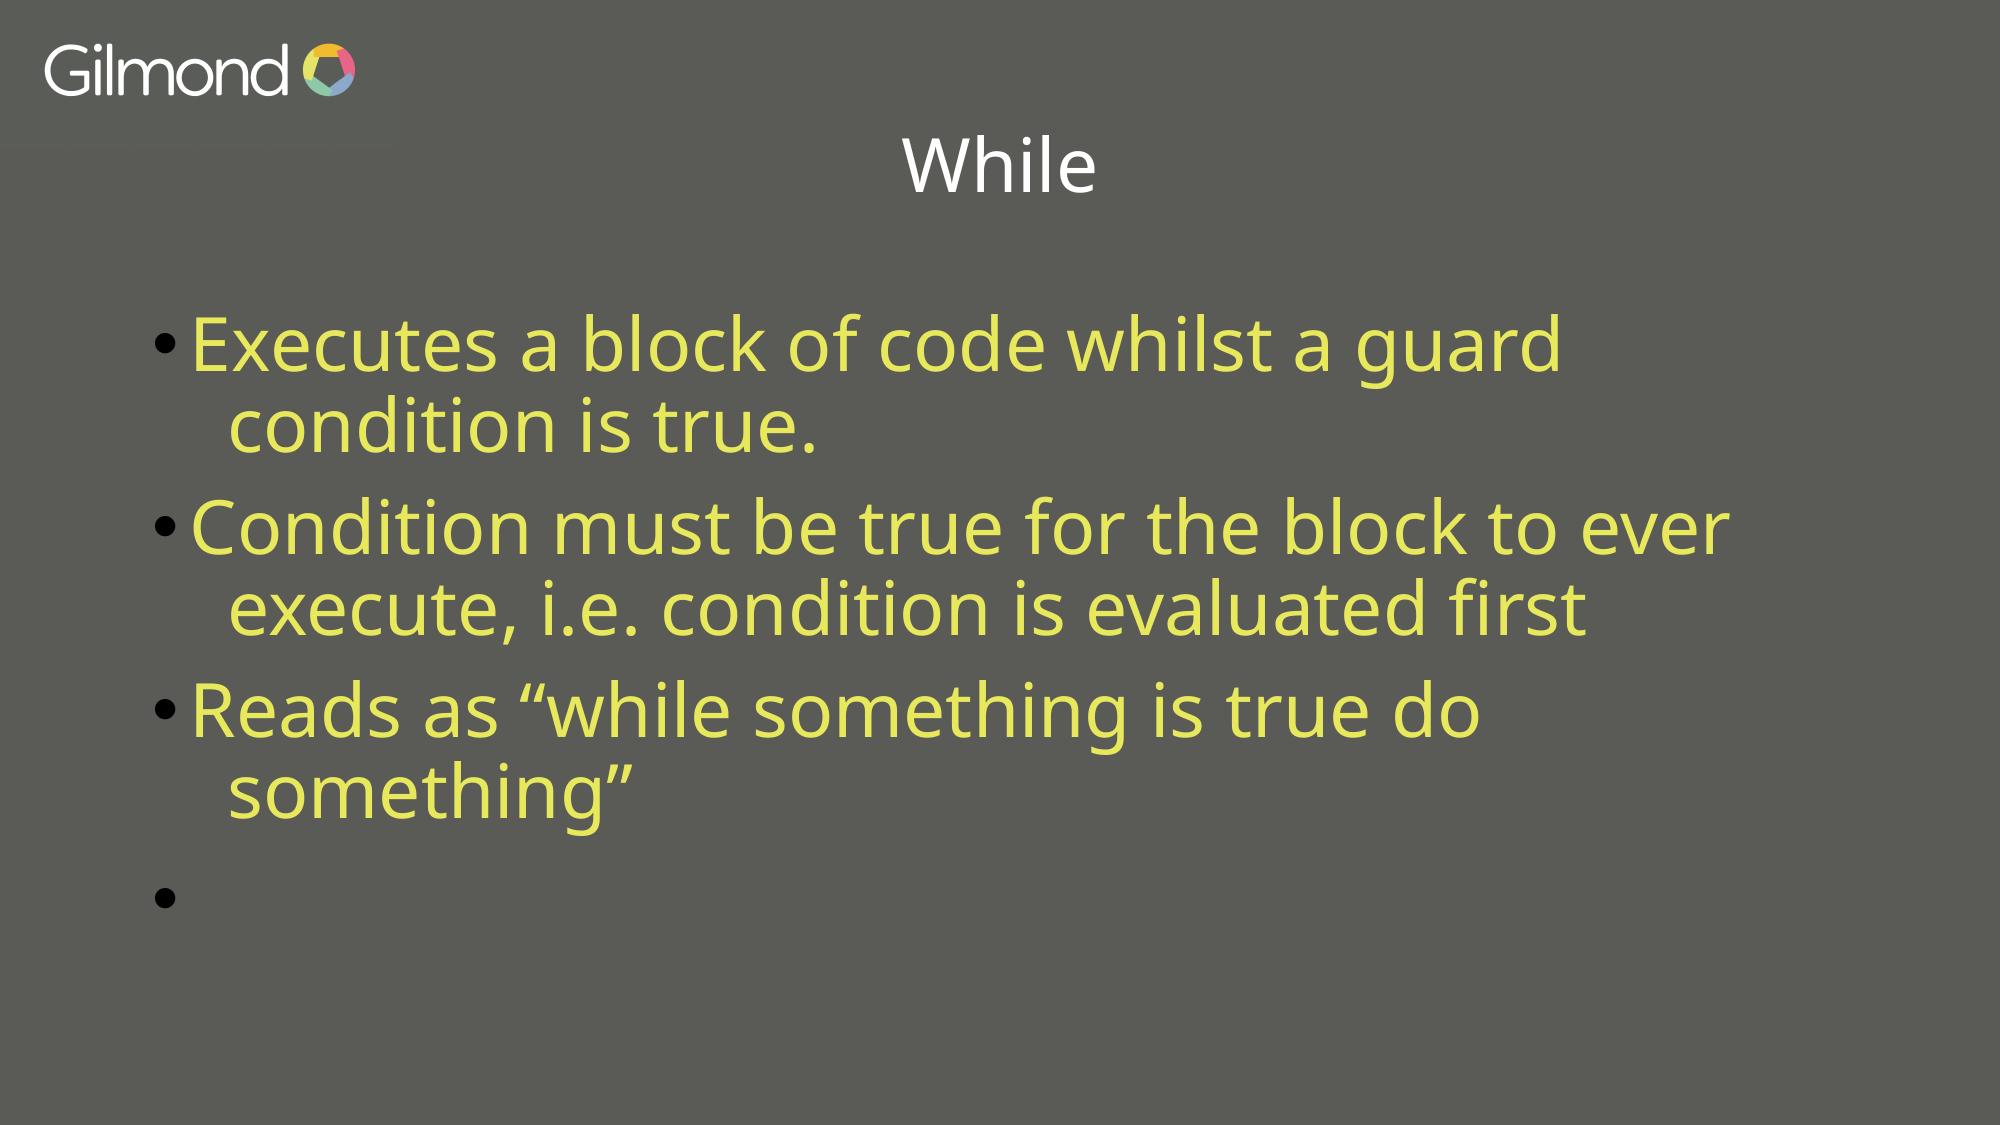

# While
Executes a block of code whilst a guard condition is true.
Condition must be true for the block to ever execute, i.e. condition is evaluated first
Reads as “while something is true do something”